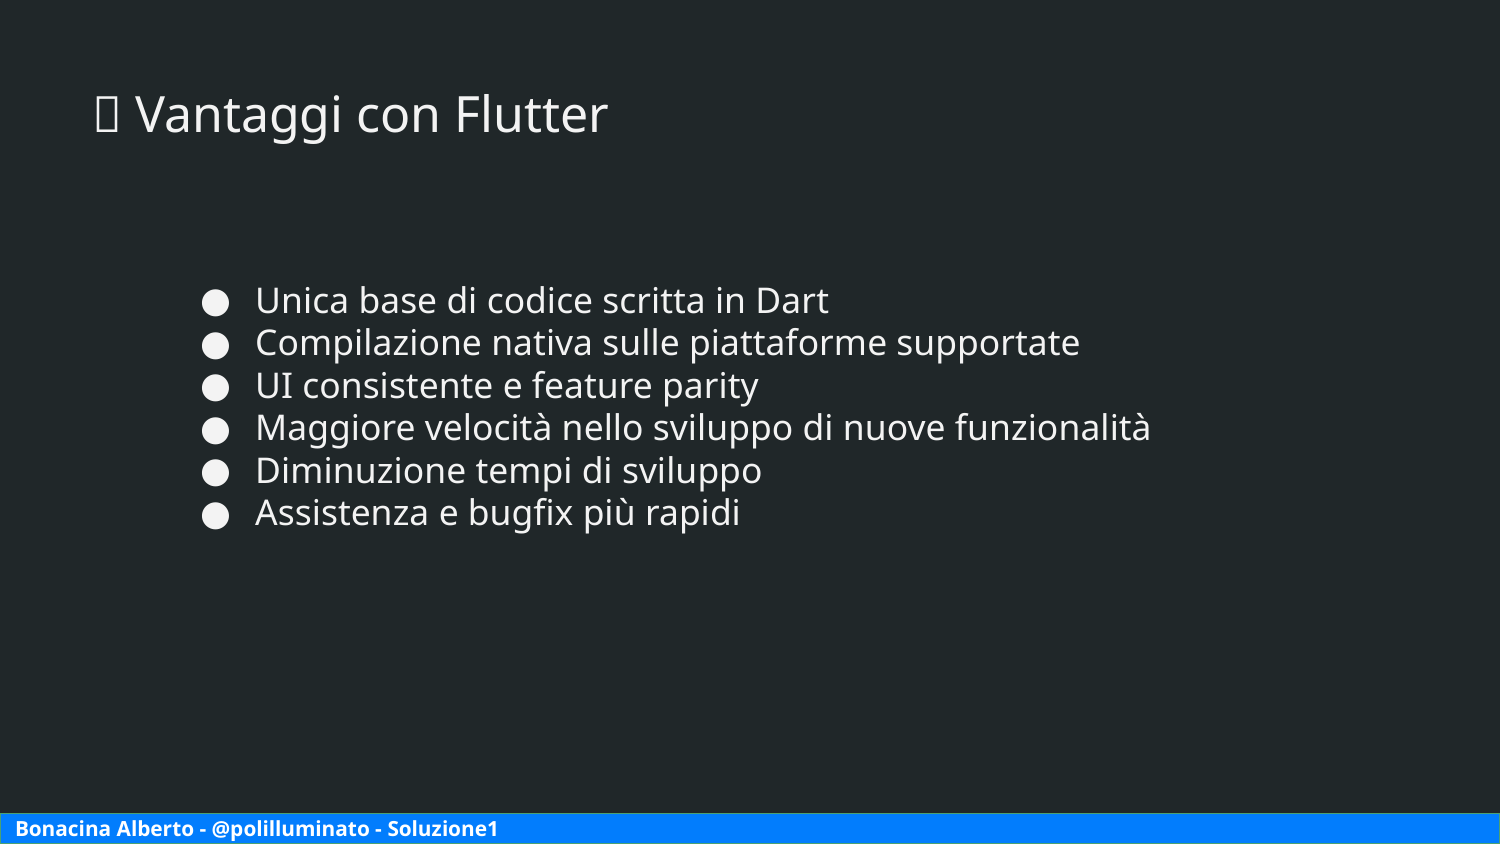

🩵 Vantaggi con Flutter
Unica base di codice scritta in Dart
Compilazione nativa sulle piattaforme supportate
UI consistente e feature parity
Maggiore velocità nello sviluppo di nuove funzionalità
Diminuzione tempi di sviluppo
Assistenza e bugfix più rapidi
Bonacina Alberto - @polilluminato - Soluzione1